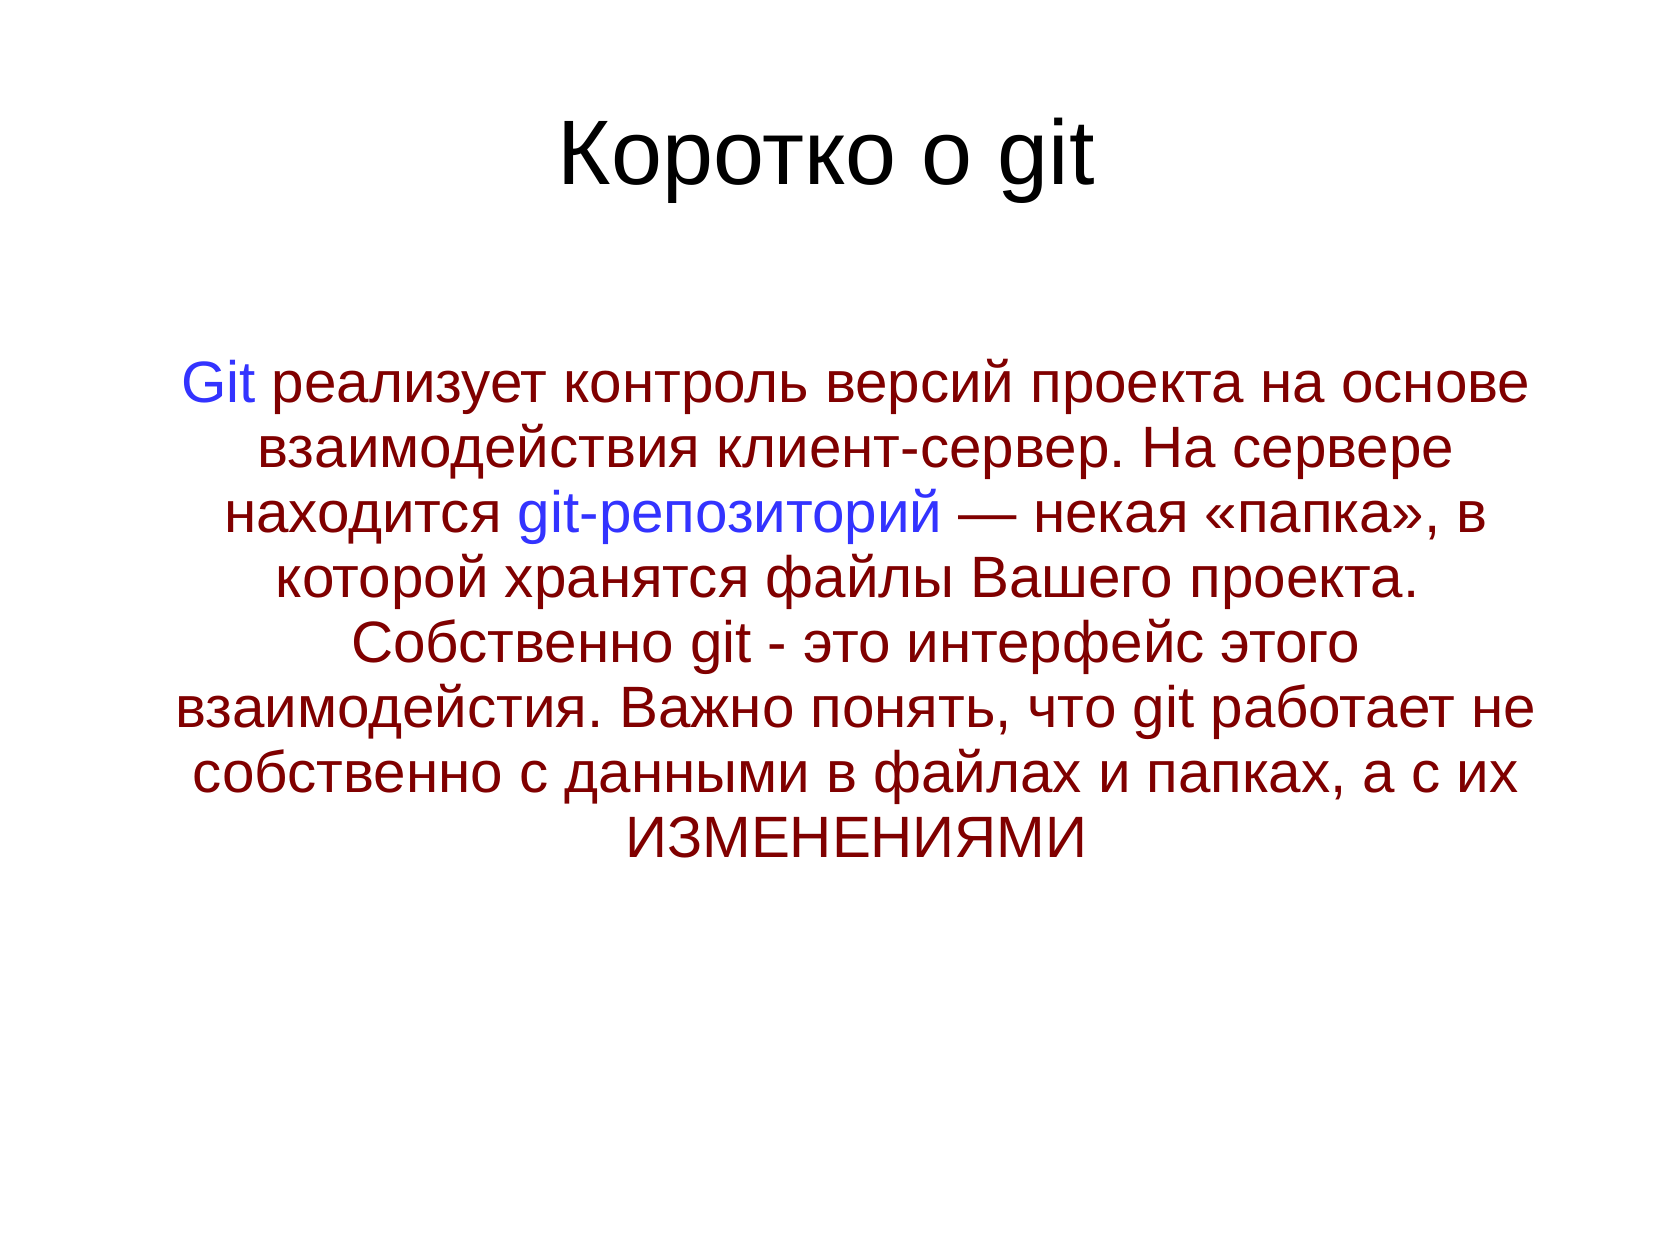

# Коротко о git
Git реализует контроль версий проекта на основе взаимодействия клиент-сервер. На сервере находится git-репозиторий — некая «папка», в которой хранятся файлы Вашего проекта. Собственно git - это интерфейс этого взаимодейстия. Важно понять, что git работает не собственно с данными в файлах и папках, а с их ИЗМЕНЕНИЯМИ